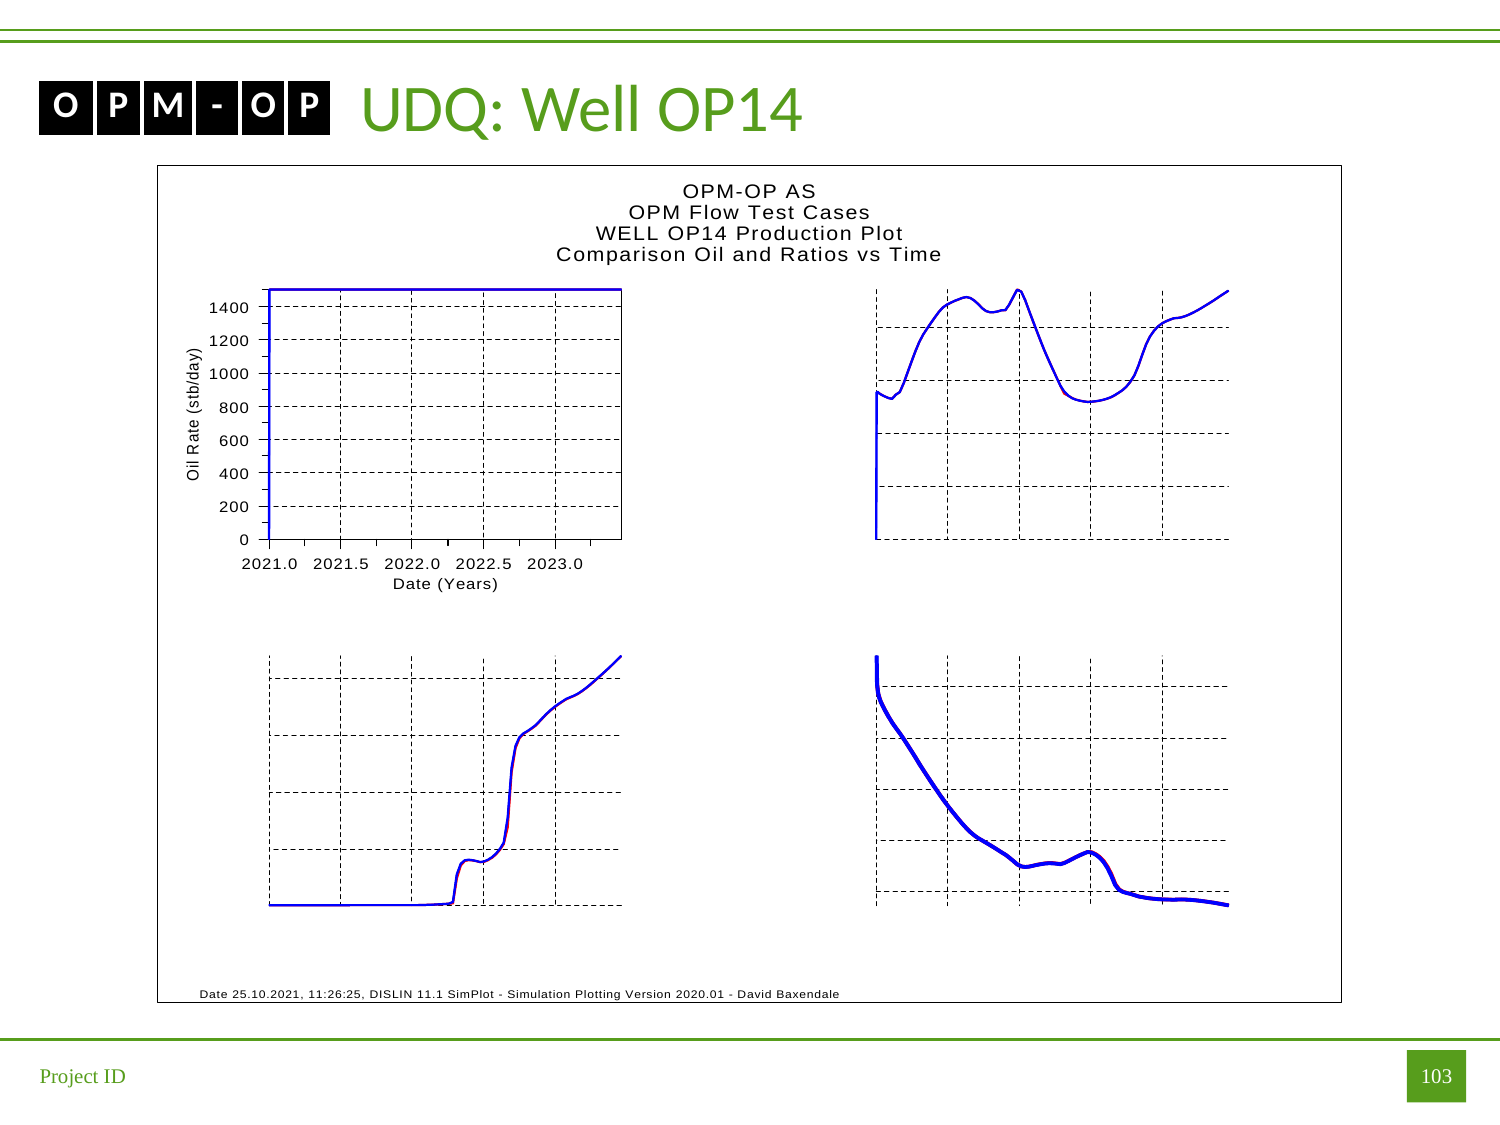

# UDQ: well OP14
Project ID
103